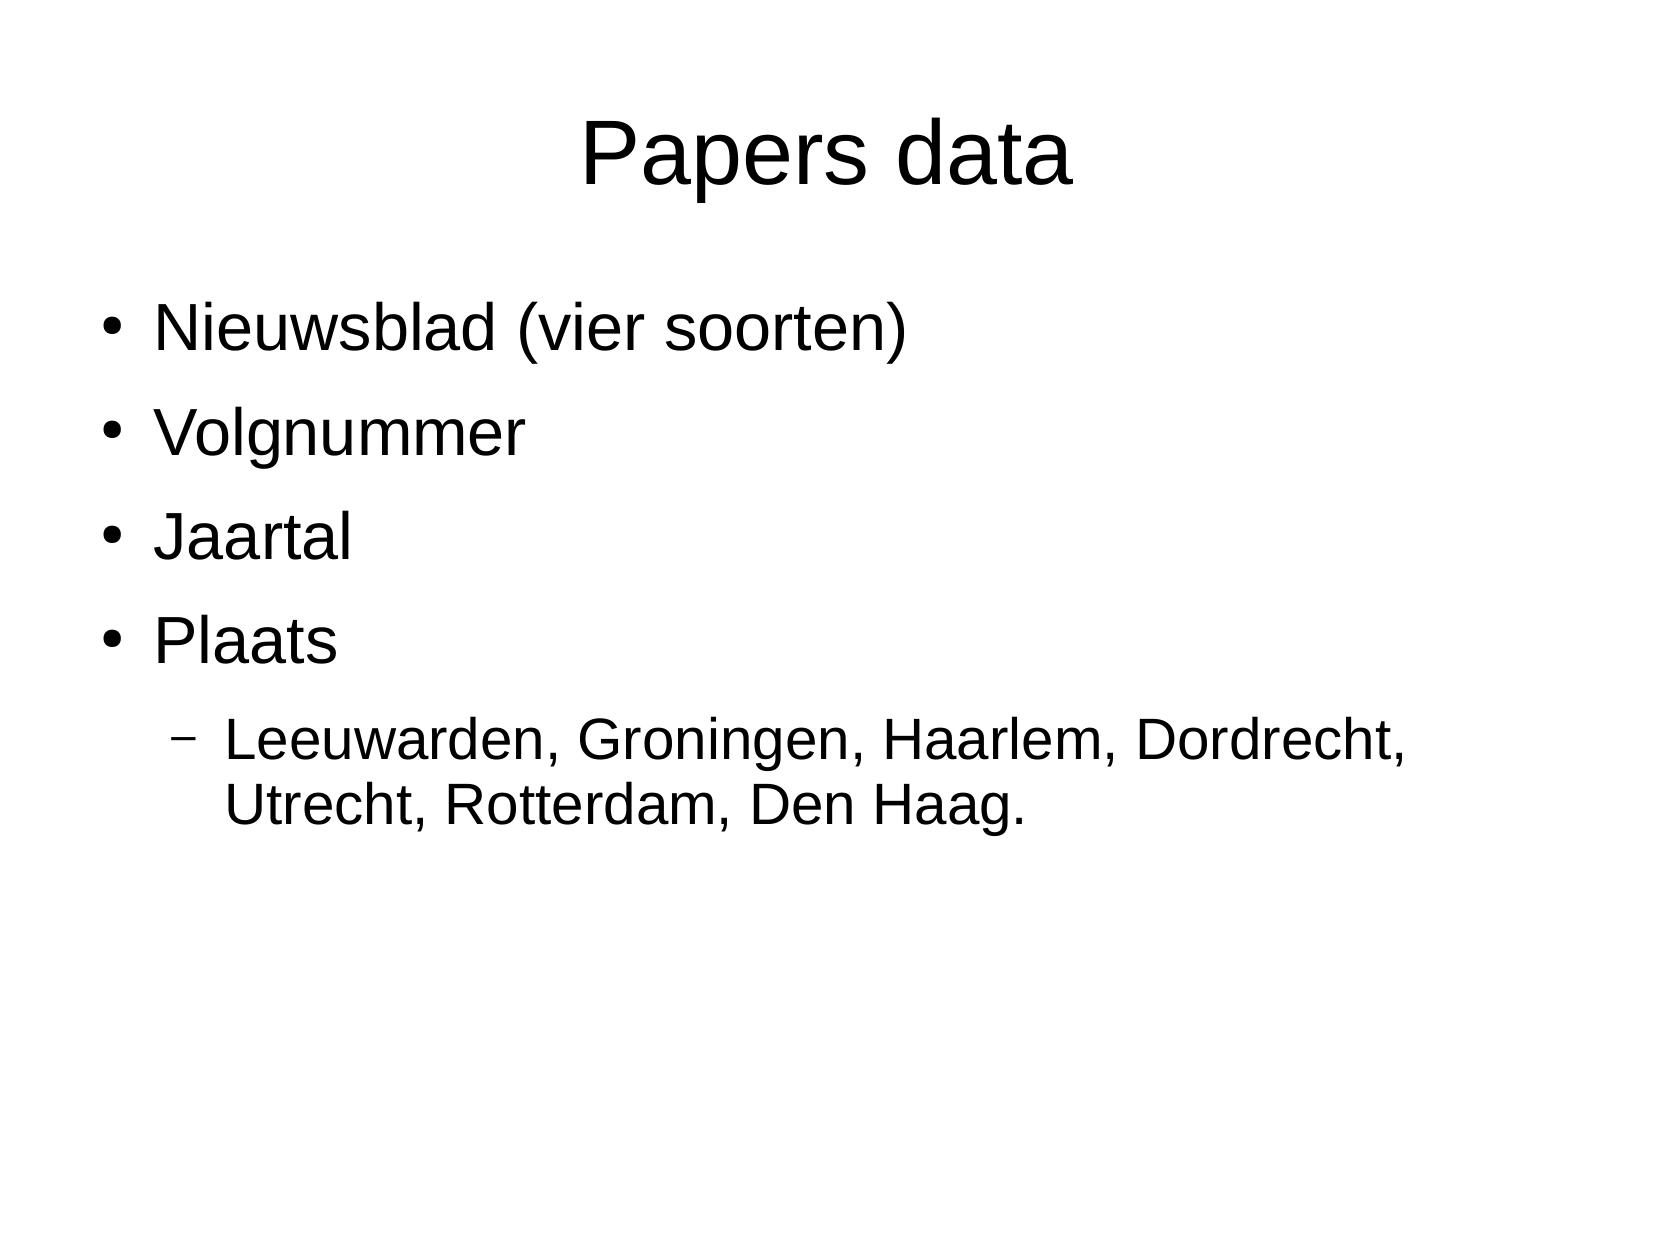

# Papers data
Nieuwsblad (vier soorten)
Volgnummer
Jaartal
Plaats
Leeuwarden, Groningen, Haarlem, Dordrecht, Utrecht, Rotterdam, Den Haag.